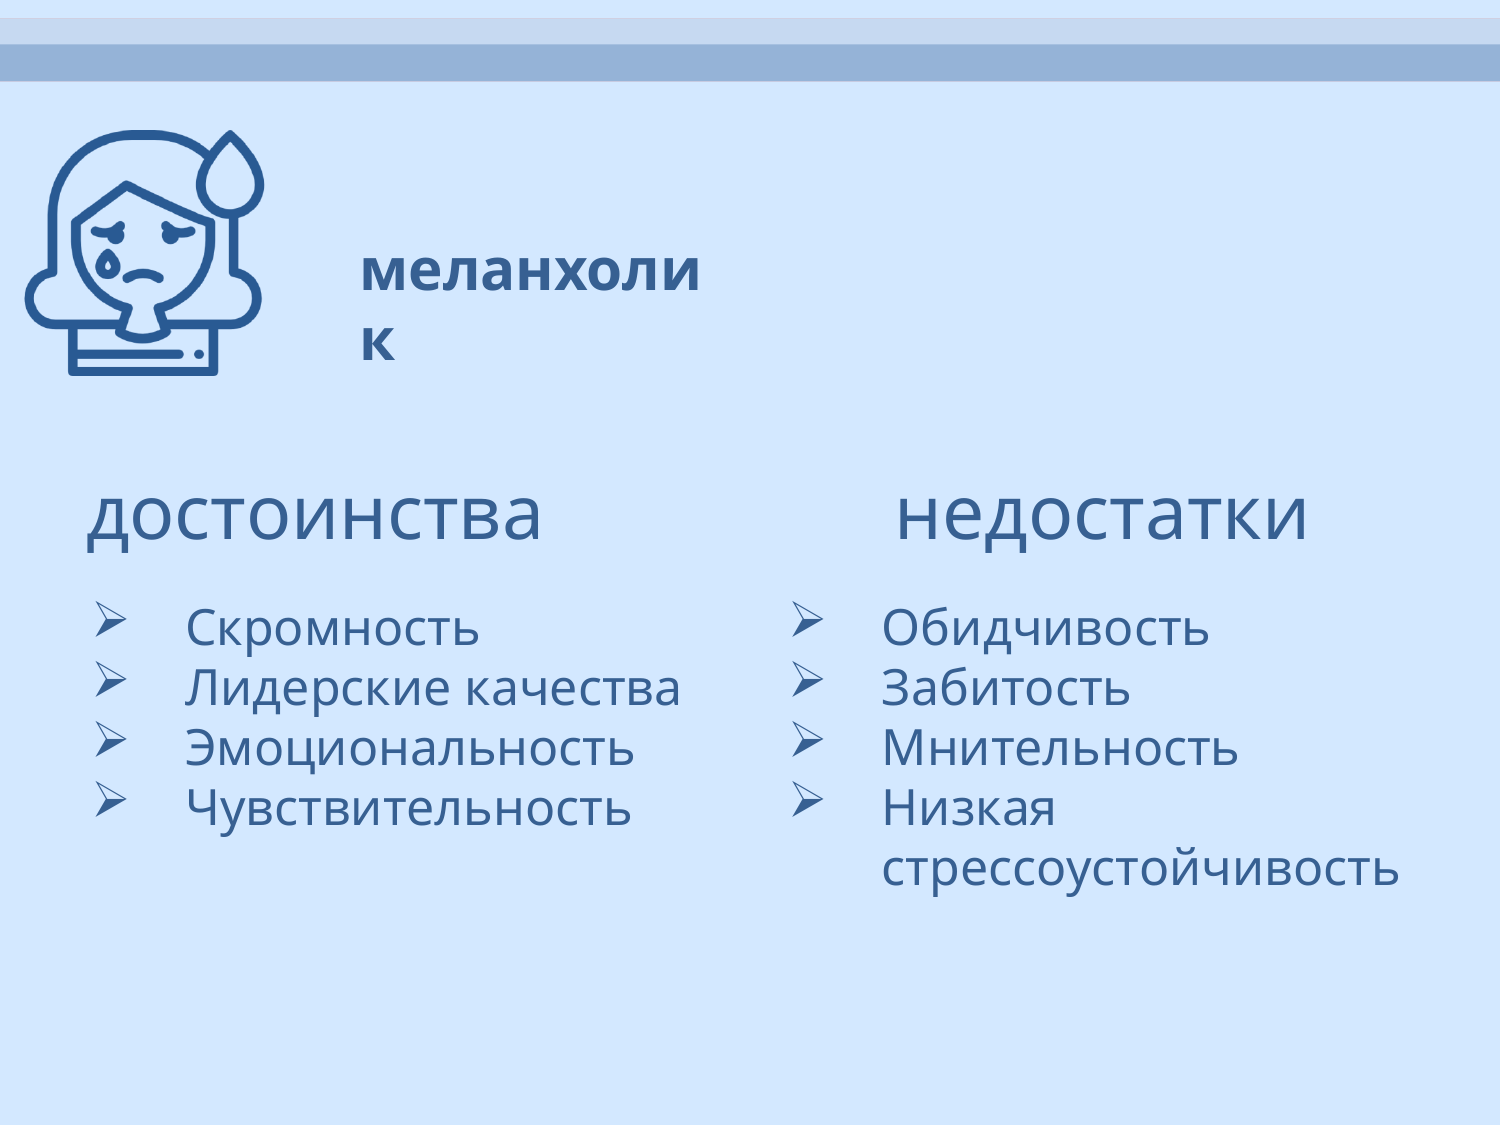

меланхолик
достоинства
недостатки
Скромность
Лидерские качества
Эмоциональность
Чувствительность
Обидчивость
Забитость
Мнительность
Низкая стрессоустойчивость